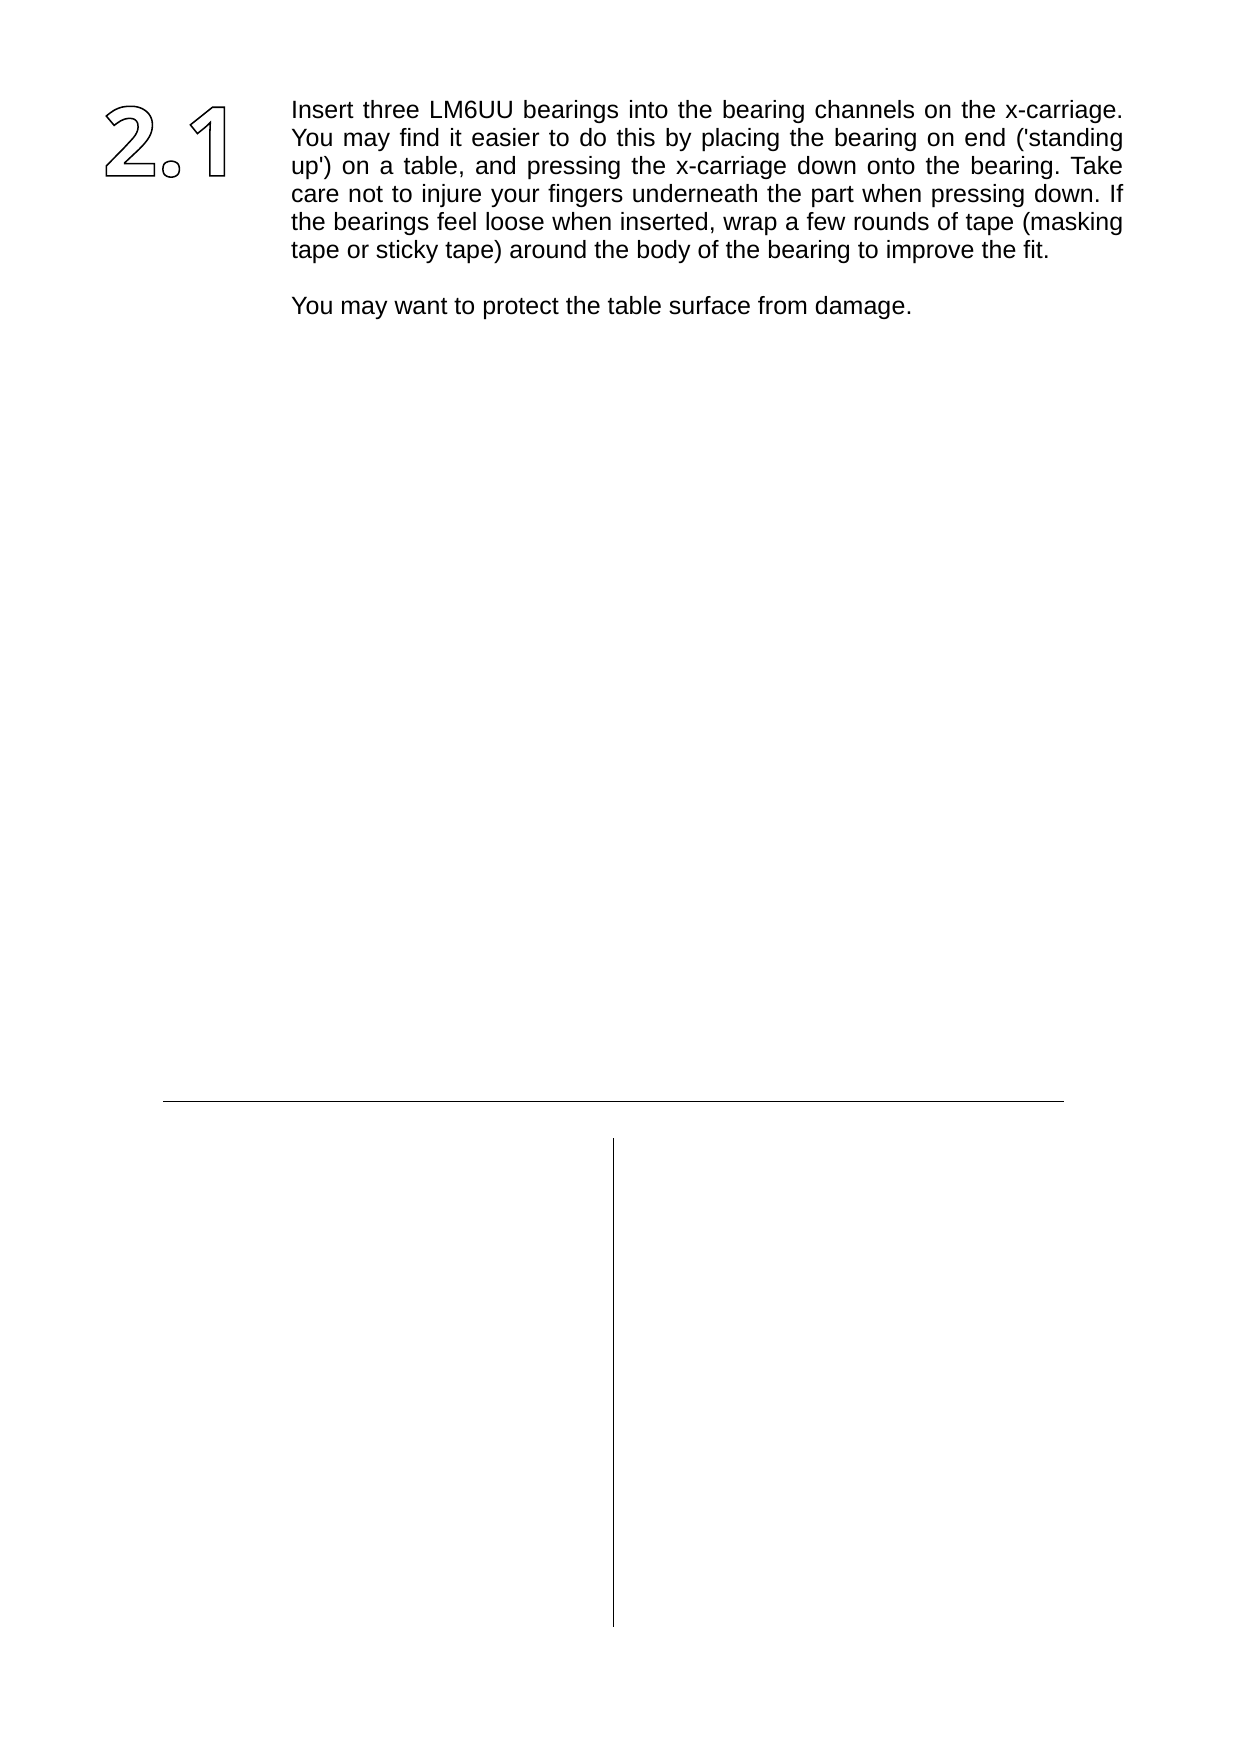

Insert three LM6UU bearings into the bearing channels on the x-carriage. You may find it easier to do this by placing the bearing on end ('standing up') on a table, and pressing the x-carriage down onto the bearing. Take care not to injure your fingers underneath the part when pressing down. If the bearings feel loose when inserted, wrap a few rounds of tape (masking tape or sticky tape) around the body of the bearing to improve the fit.
You may want to protect the table surface from damage.
2.1